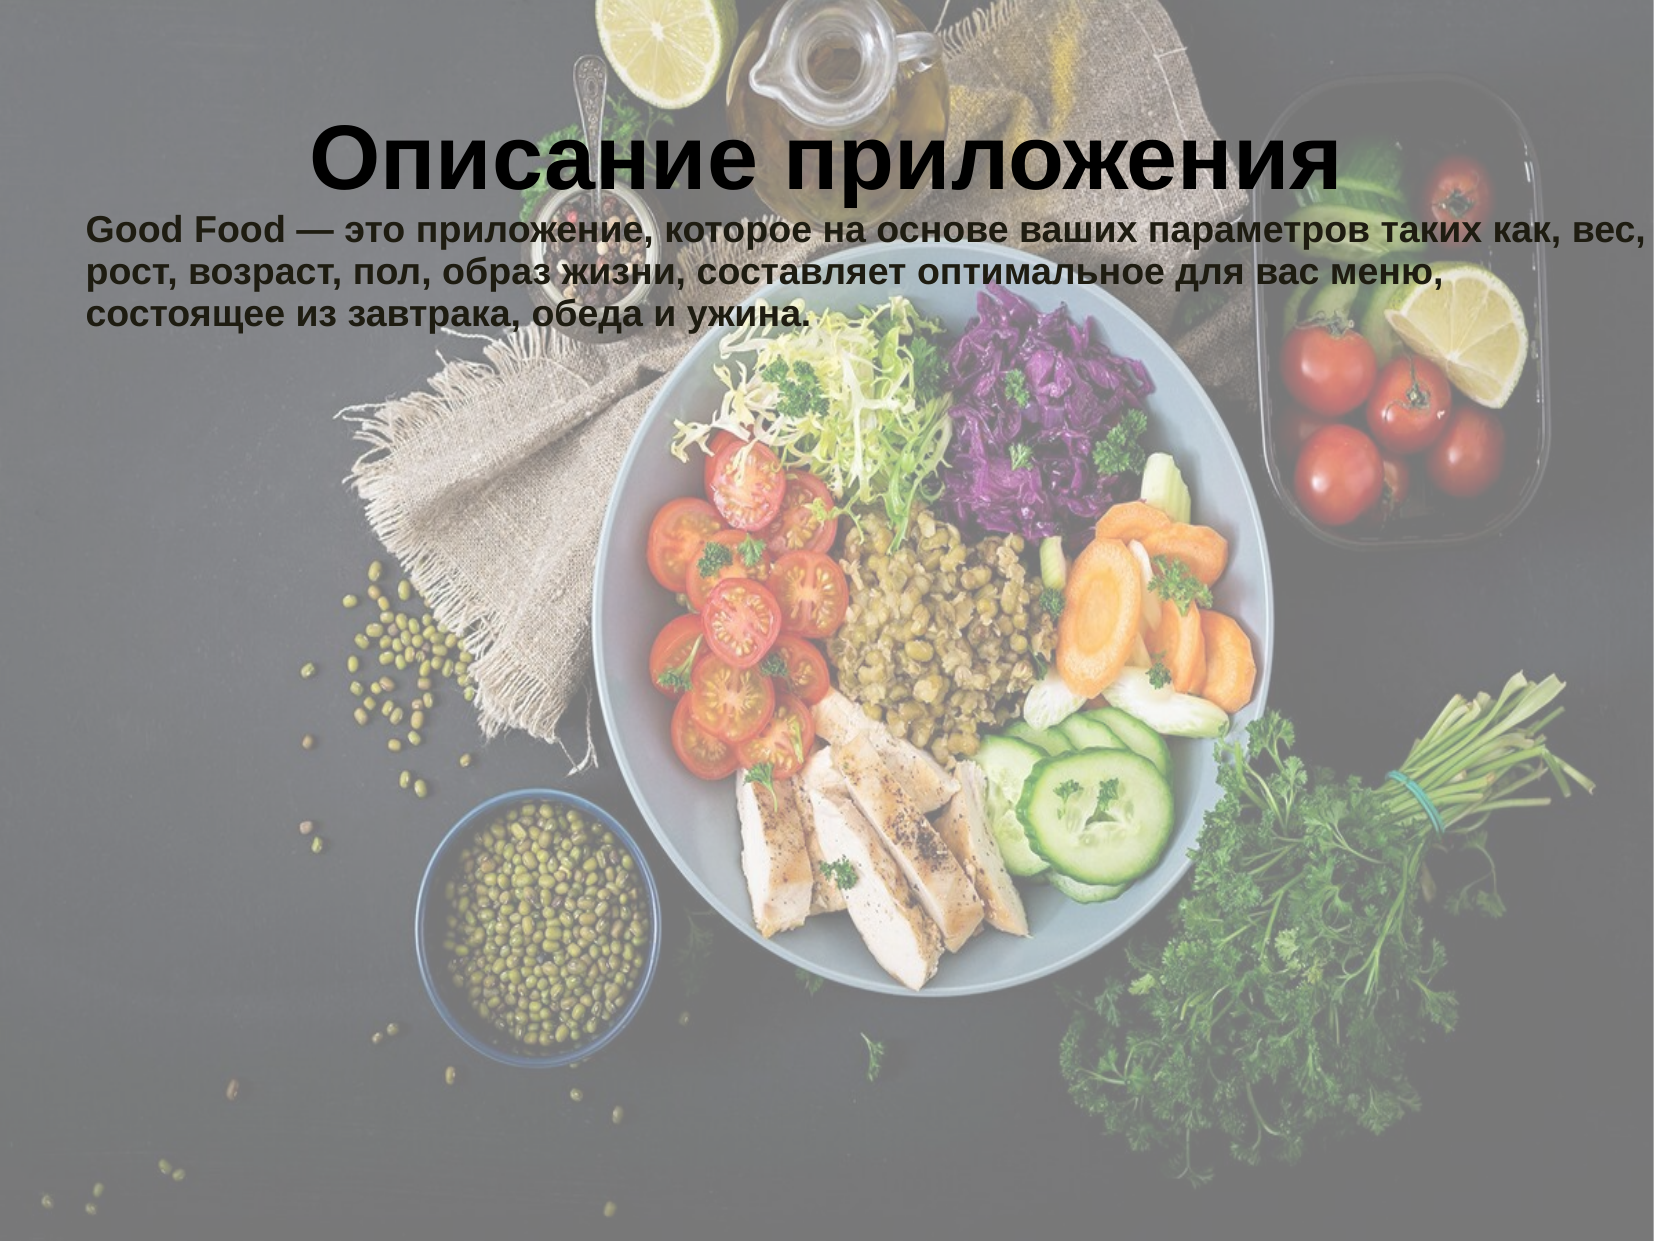

# Описание приложения
Good Food — это приложение, которое на основе ваших параметров таких как, вес,
рост, возраст, пол, образ жизни, составляет оптимальное для вас меню,
состоящее из завтрака, обеда и ужина.